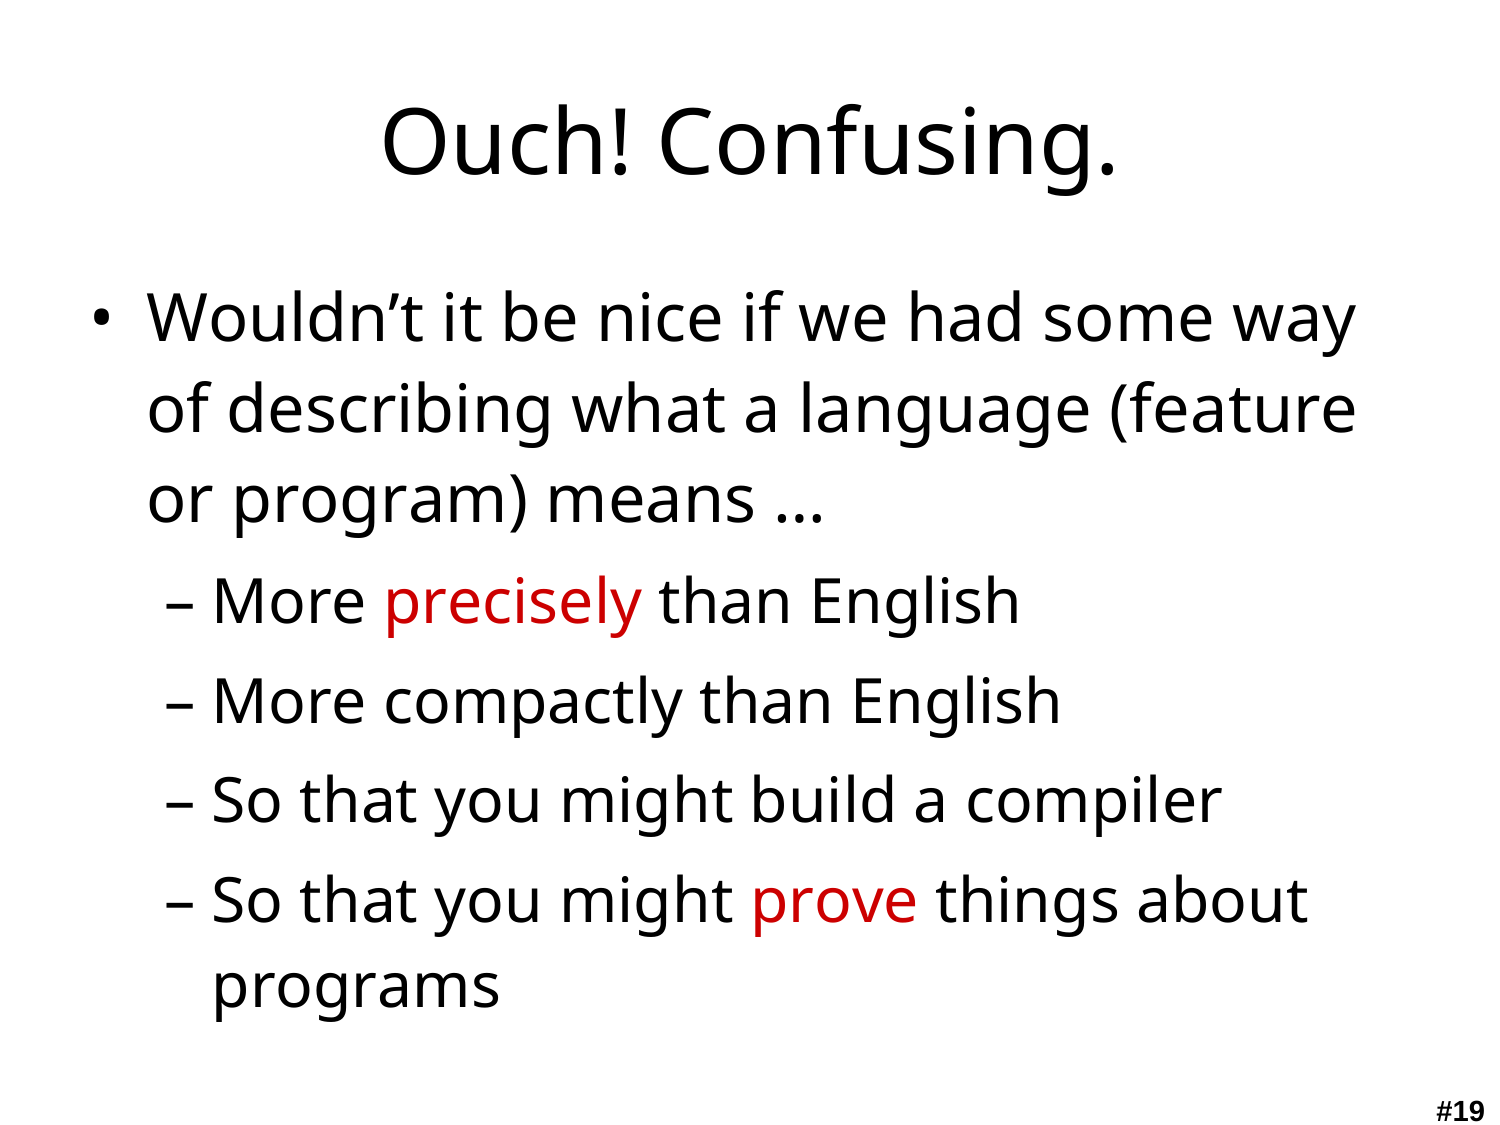

# Ouch! Confusing.
Wouldn’t it be nice if we had some way of describing what a language (feature or program) means …
More precisely than English
More compactly than English
So that you might build a compiler
So that you might prove things about programs
19